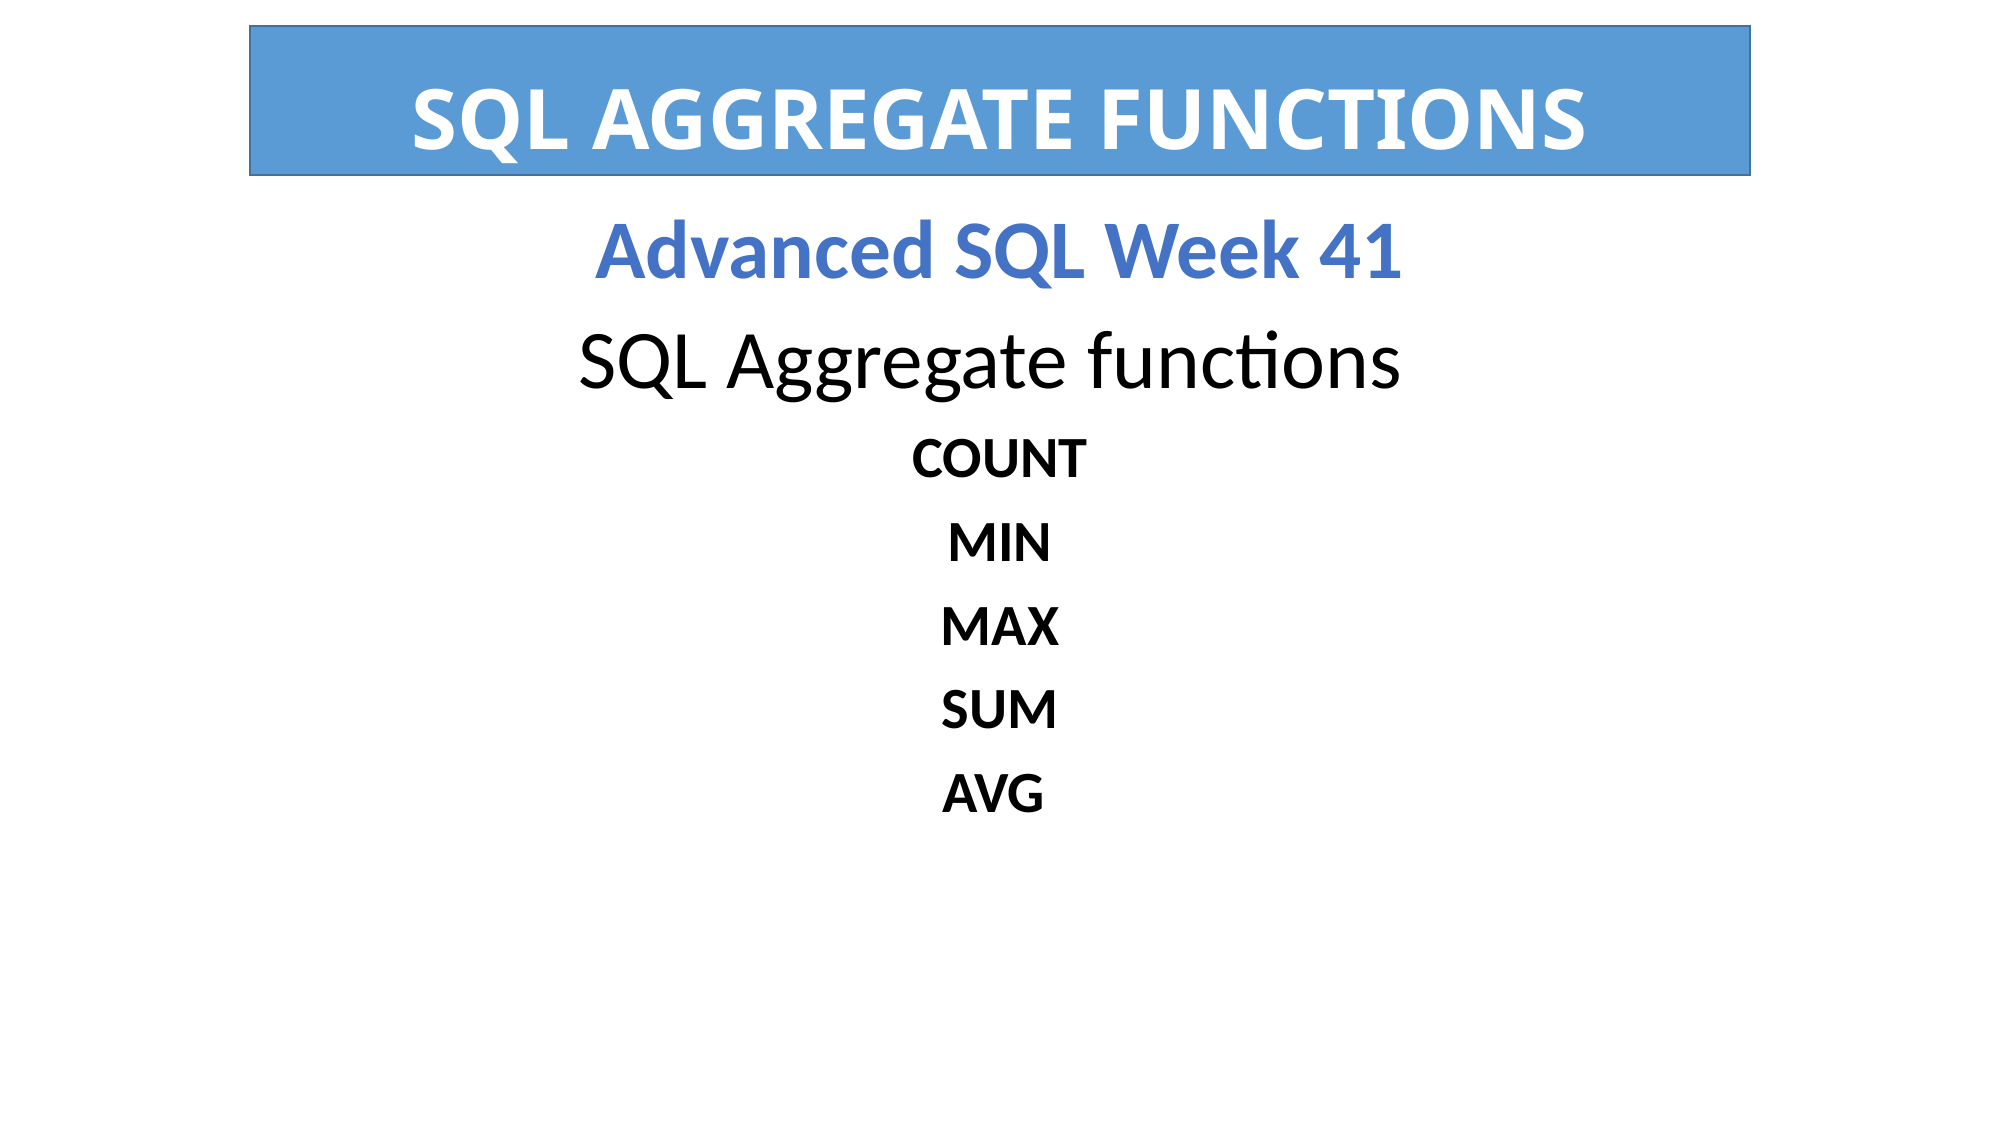

# SQL AGGREGATE FUNCTIONS
Advanced SQL Week 41
SQL Aggregate functions
COUNT
MIN
MAX
SUM
AVG